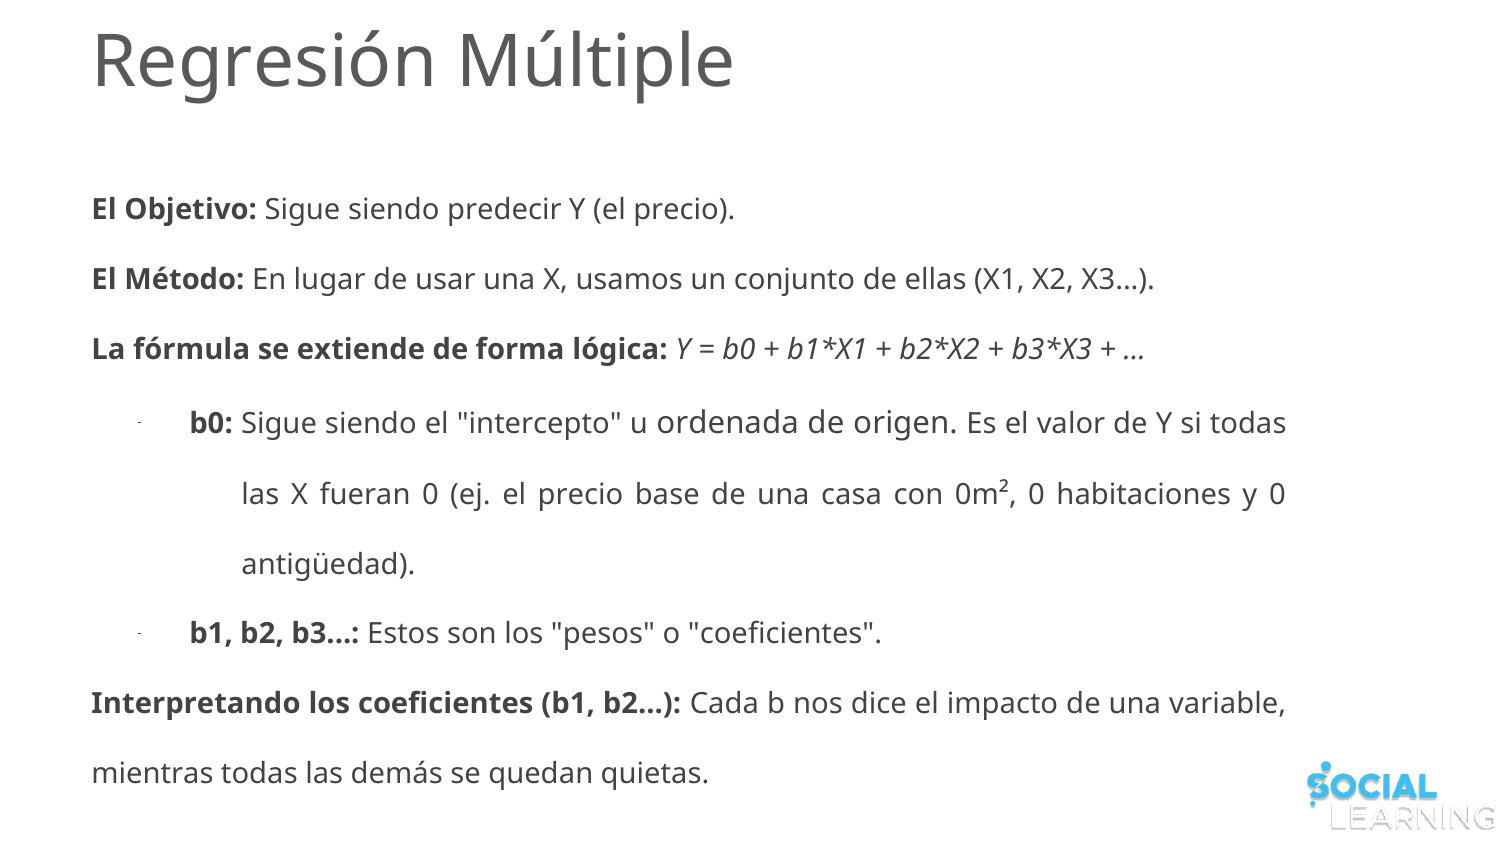

Regresión Múltiple
El Objetivo: Sigue siendo predecir Y (el precio).
El Método: En lugar de usar una X, usamos un conjunto de ellas (X1, X2, X3...).
La fórmula se extiende de forma lógica: Y = b0 + b1*X1 + b2*X2 + b3*X3 + …
b0: Sigue siendo el "intercepto" u ordenada de origen. Es el valor de Y si todas las X fueran 0 (ej. el precio base de una casa con 0m², 0 habitaciones y 0 antigüedad).
b1, b2, b3...: Estos son los "pesos" o "coeficientes".
Interpretando los coeficientes (b1, b2...): Cada b nos dice el impacto de una variable, mientras todas las demás se quedan quietas.